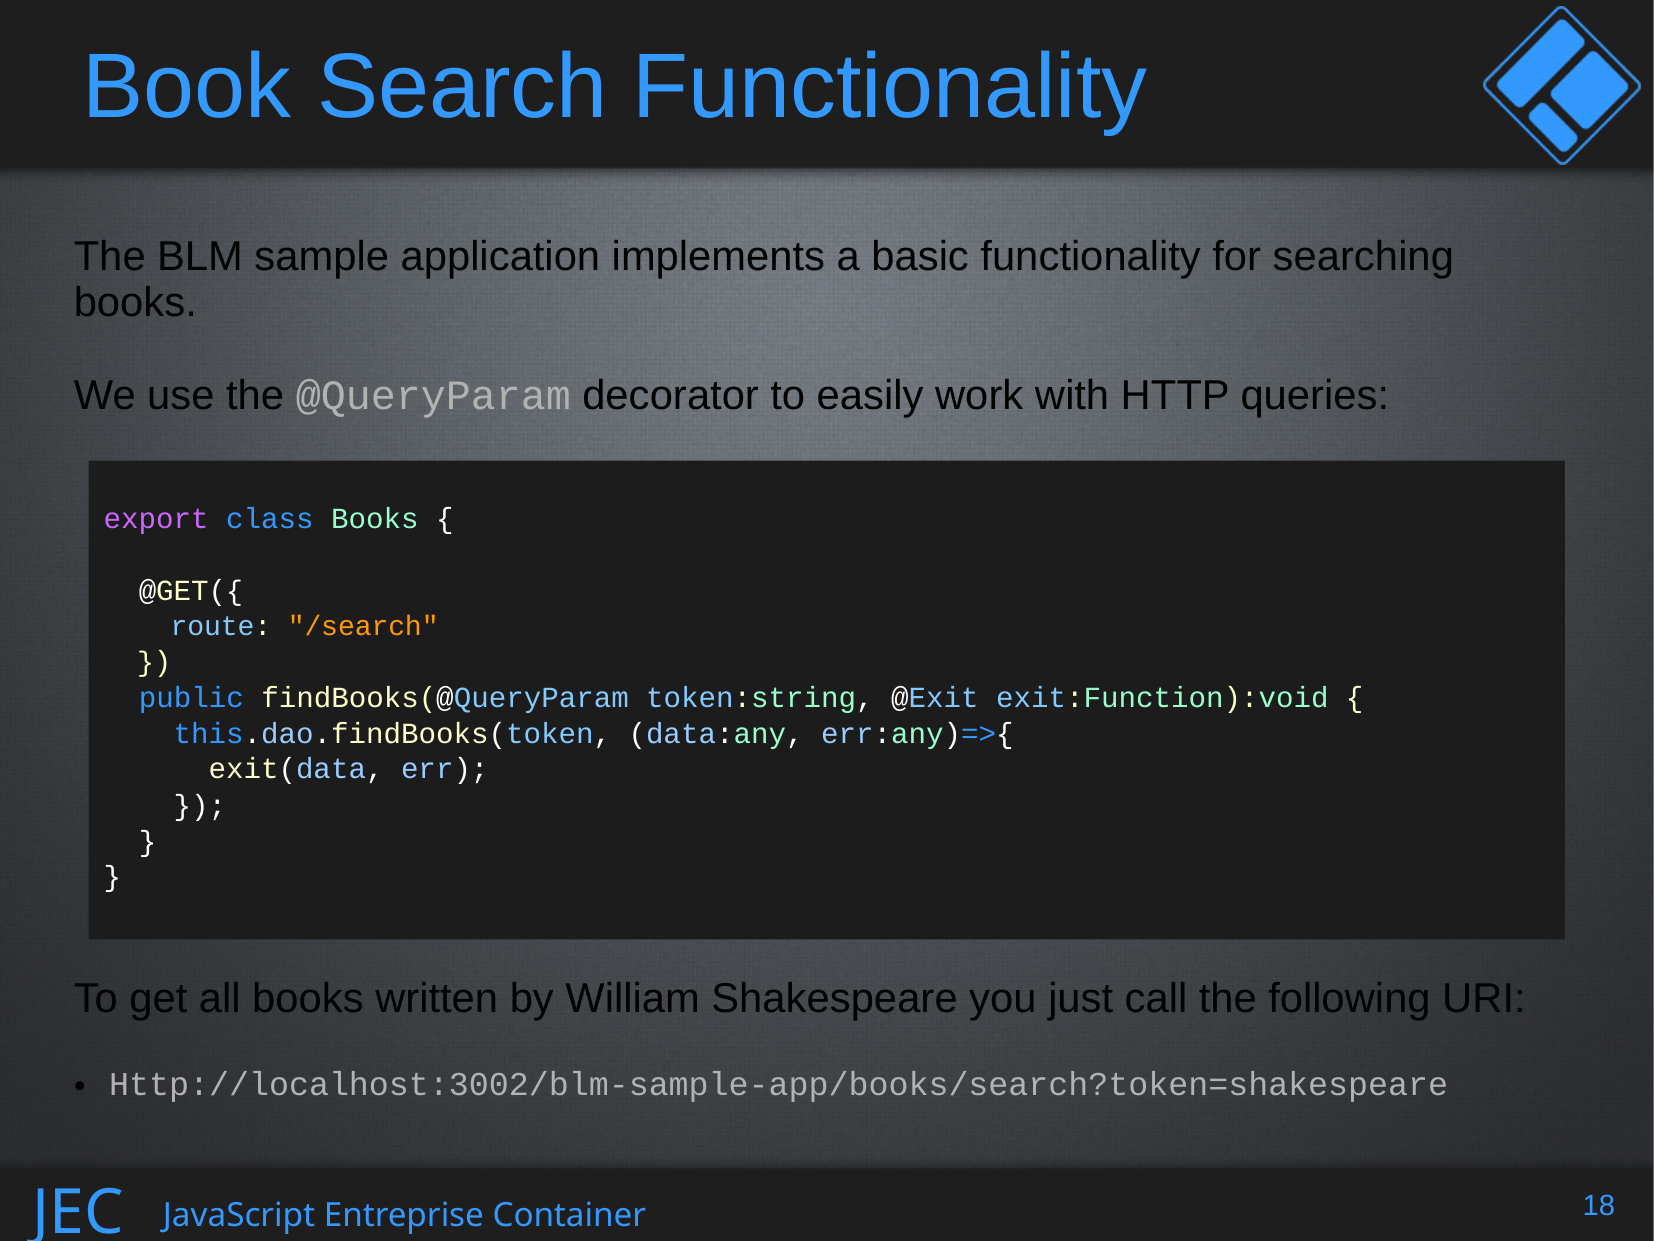

# Book Search Functionality
The BLM sample application implements a basic functionality for searching books.
We use the @QueryParam decorator to easily work with HTTP queries:
export class Books {
 @GET({
 route: "/search"
 })
 public findBooks(@QueryParam token:string, @Exit exit:Function):void {
 this.dao.findBooks(token, (data:any, err:any)=>{
 exit(data, err);
 });
 }
}
To get all books written by William Shakespeare you just call the following URI:
Http://localhost:3002/blm-sample-app/books/search?token=shakespeare
JEC
18
JavaScript Entreprise Container